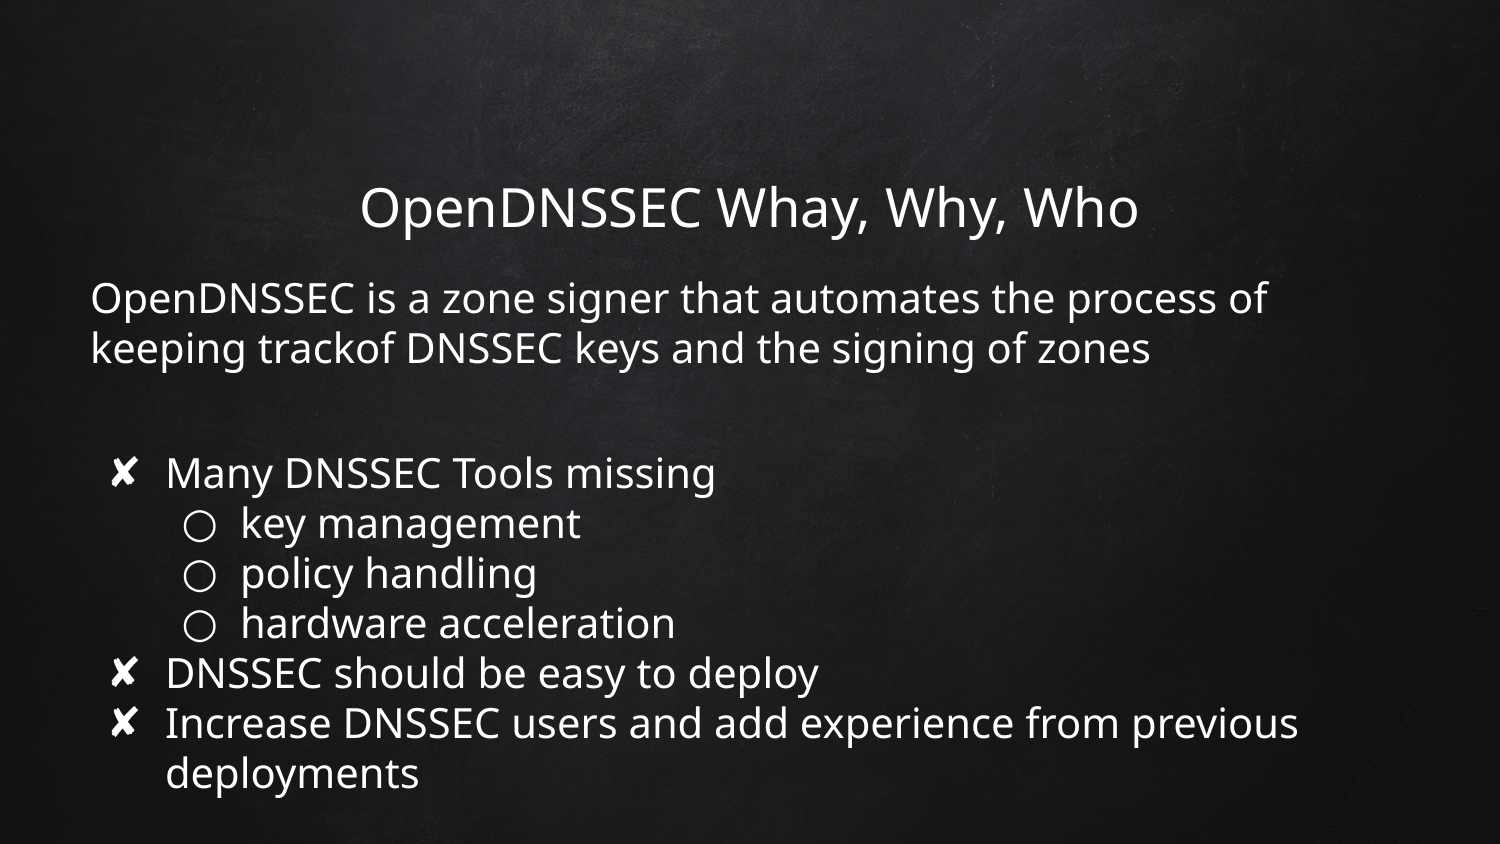

# OpenDNSSEC Whay, Why, Who
OpenDNSSEC is a zone signer that automates the process of keeping trackof DNSSEC keys and the signing of zones
Many DNSSEC Tools missing
key management
policy handling
hardware acceleration
DNSSEC should be easy to deploy
Increase DNSSEC users and add experience from previous deployments